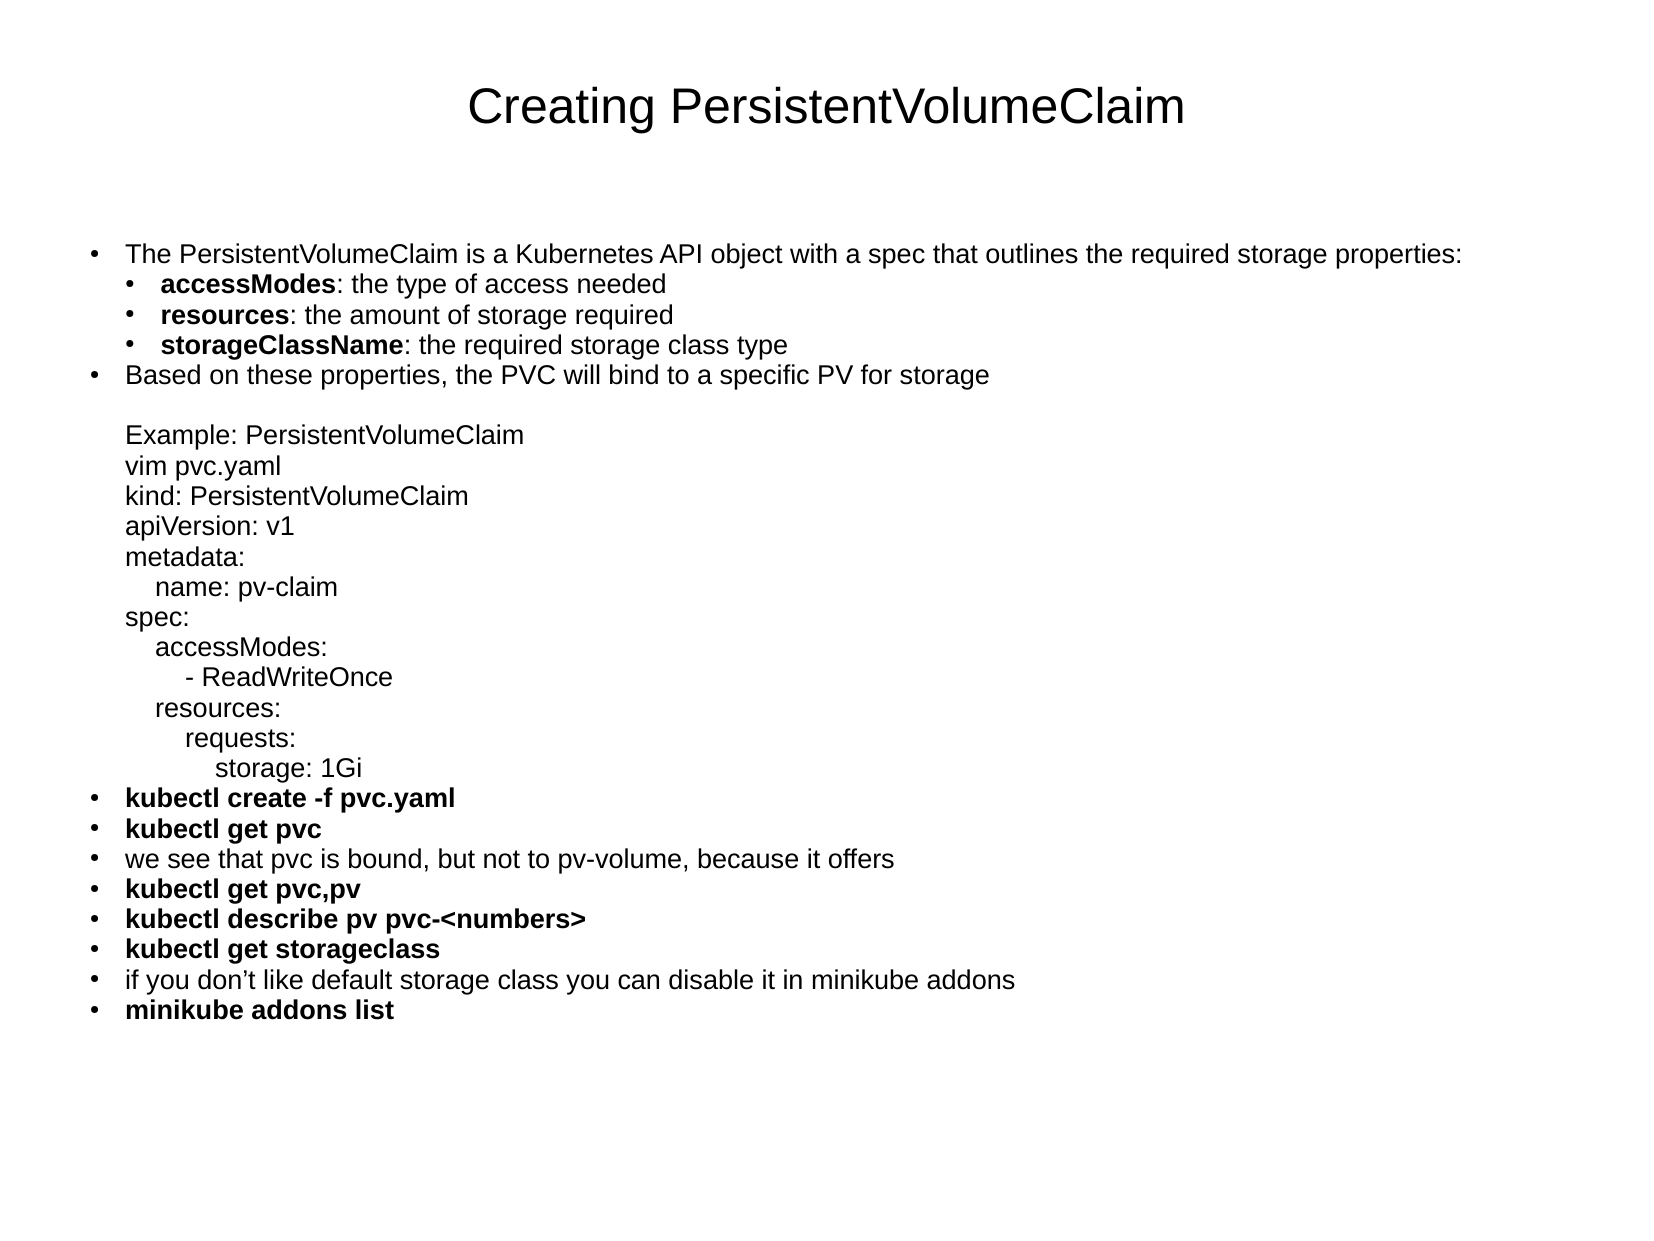

# Creating PersistentVolumeClaim
The PersistentVolumeClaim is a Kubernetes API object with a spec that outlines the required storage properties:
accessModes: the type of access needed
resources: the amount of storage required
storageClassName: the required storage class type
Based on these properties, the PVC will bind to a specific PV for storage
Example: PersistentVolumeClaim
vim pvc.yaml
kind: PersistentVolumeClaim
apiVersion: v1
metadata:
 name: pv-claim
spec:
 accessModes:
 - ReadWriteOnce
 resources:
 requests:
 storage: 1Gi
kubectl create -f pvc.yaml
kubectl get pvc
we see that pvc is bound, but not to pv-volume, because it offers
kubectl get pvc,pv
kubectl describe pv pvc-<numbers>
kubectl get storageclass
if you don’t like default storage class you can disable it in minikube addons
minikube addons list